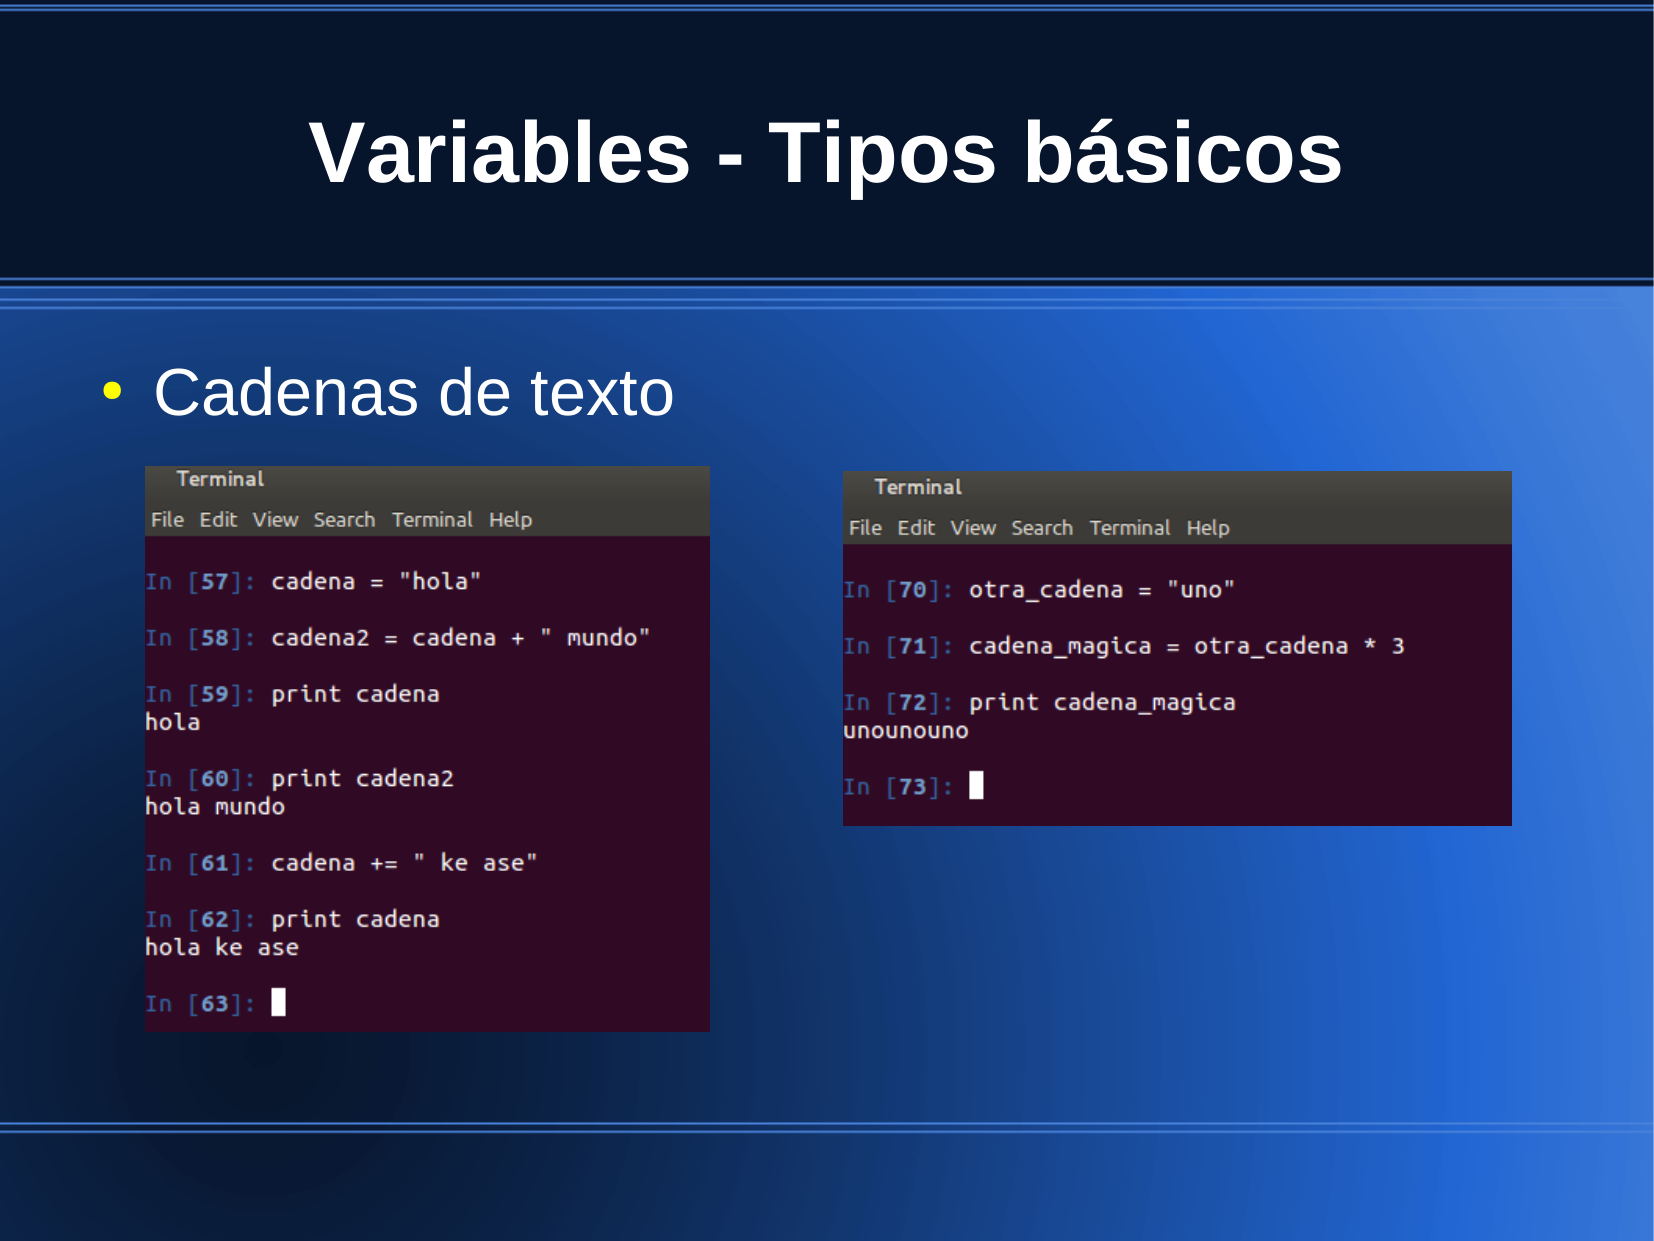

# Variables - Tipos básicos
Cadenas de texto